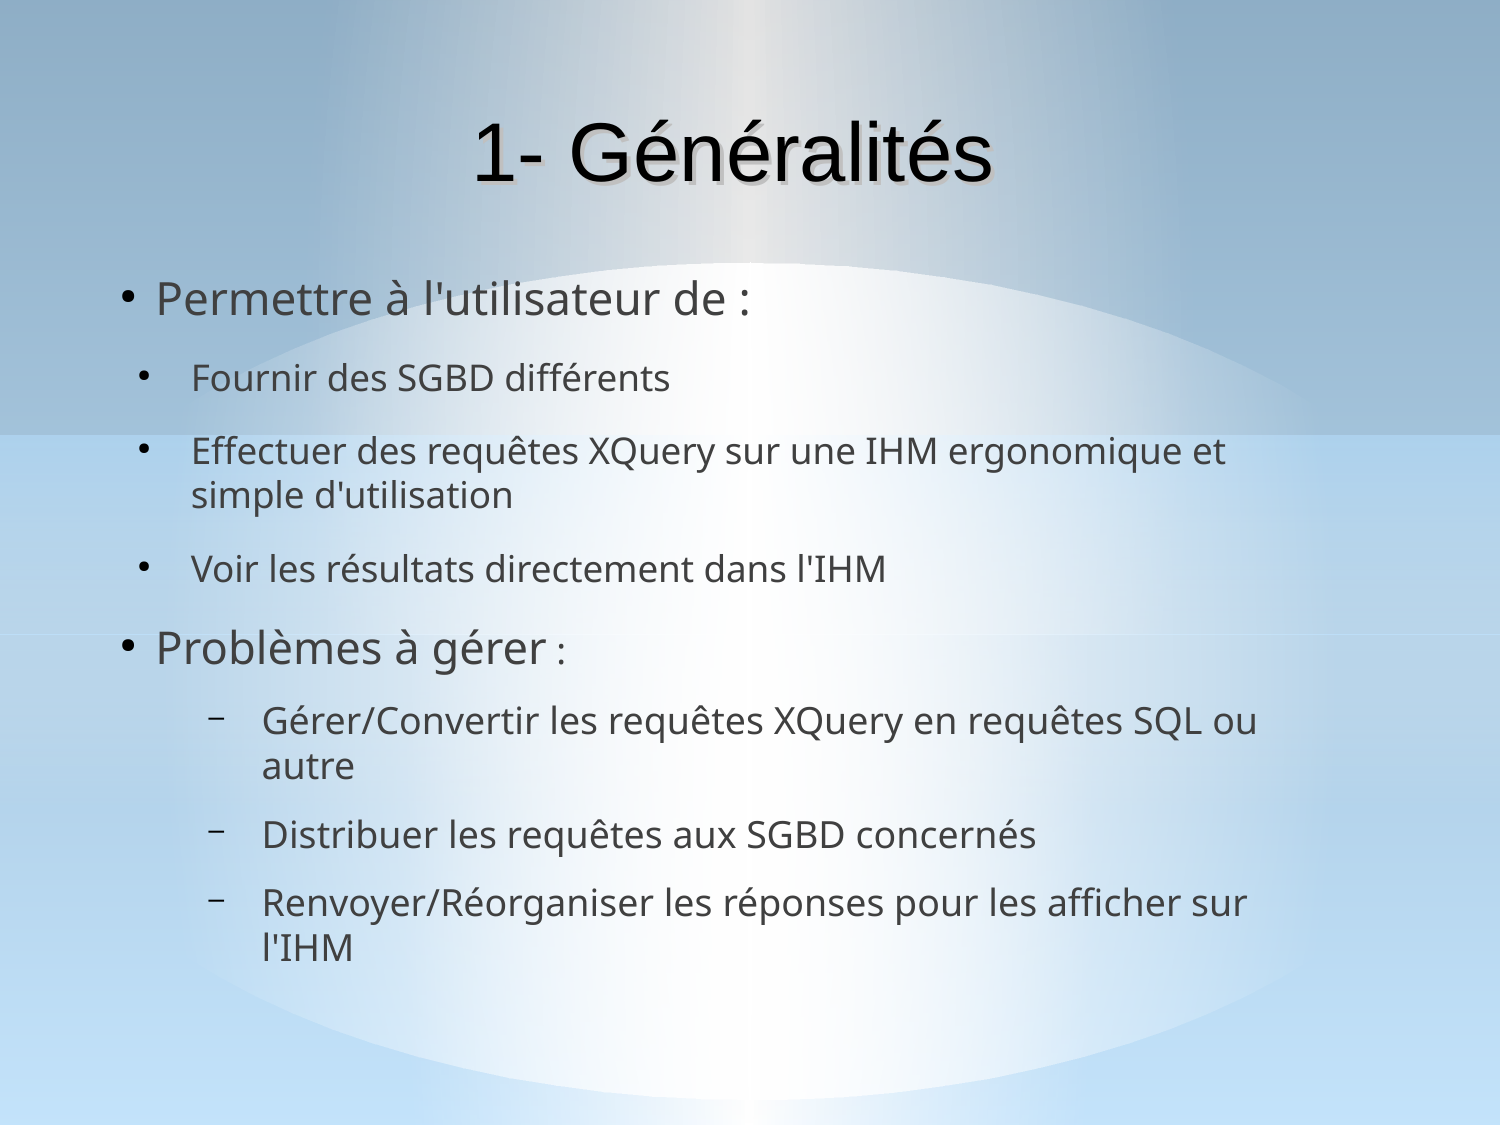

1- Généralités
Permettre à l'utilisateur de :
Fournir des SGBD différents
Effectuer des requêtes XQuery sur une IHM ergonomique et simple d'utilisation
Voir les résultats directement dans l'IHM
Problèmes à gérer :
Gérer/Convertir les requêtes XQuery en requêtes SQL ou autre
Distribuer les requêtes aux SGBD concernés
Renvoyer/Réorganiser les réponses pour les afficher sur l'IHM
#